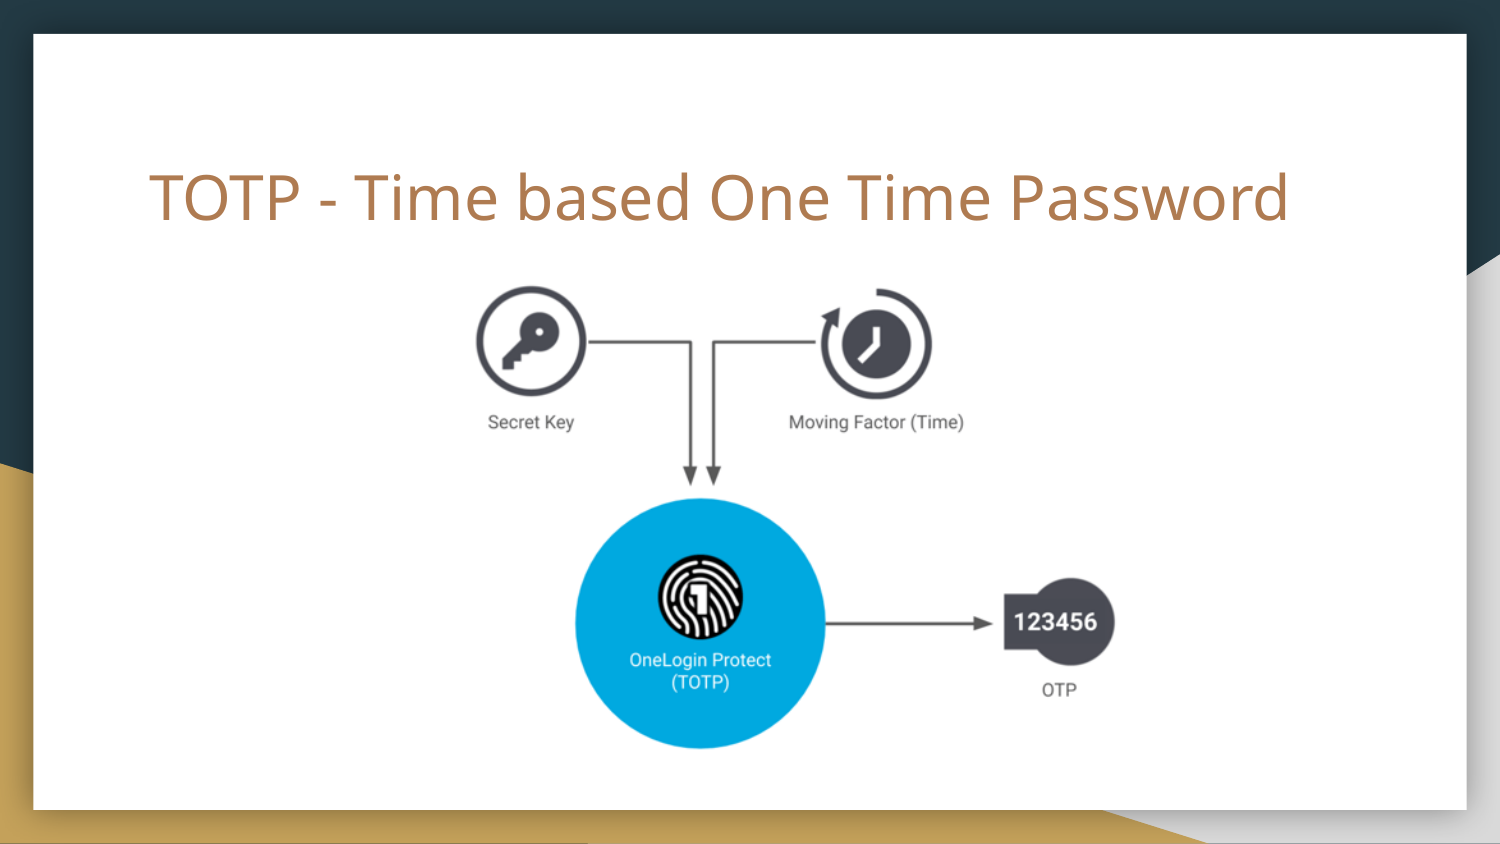

# TOTP - Time based One Time Password